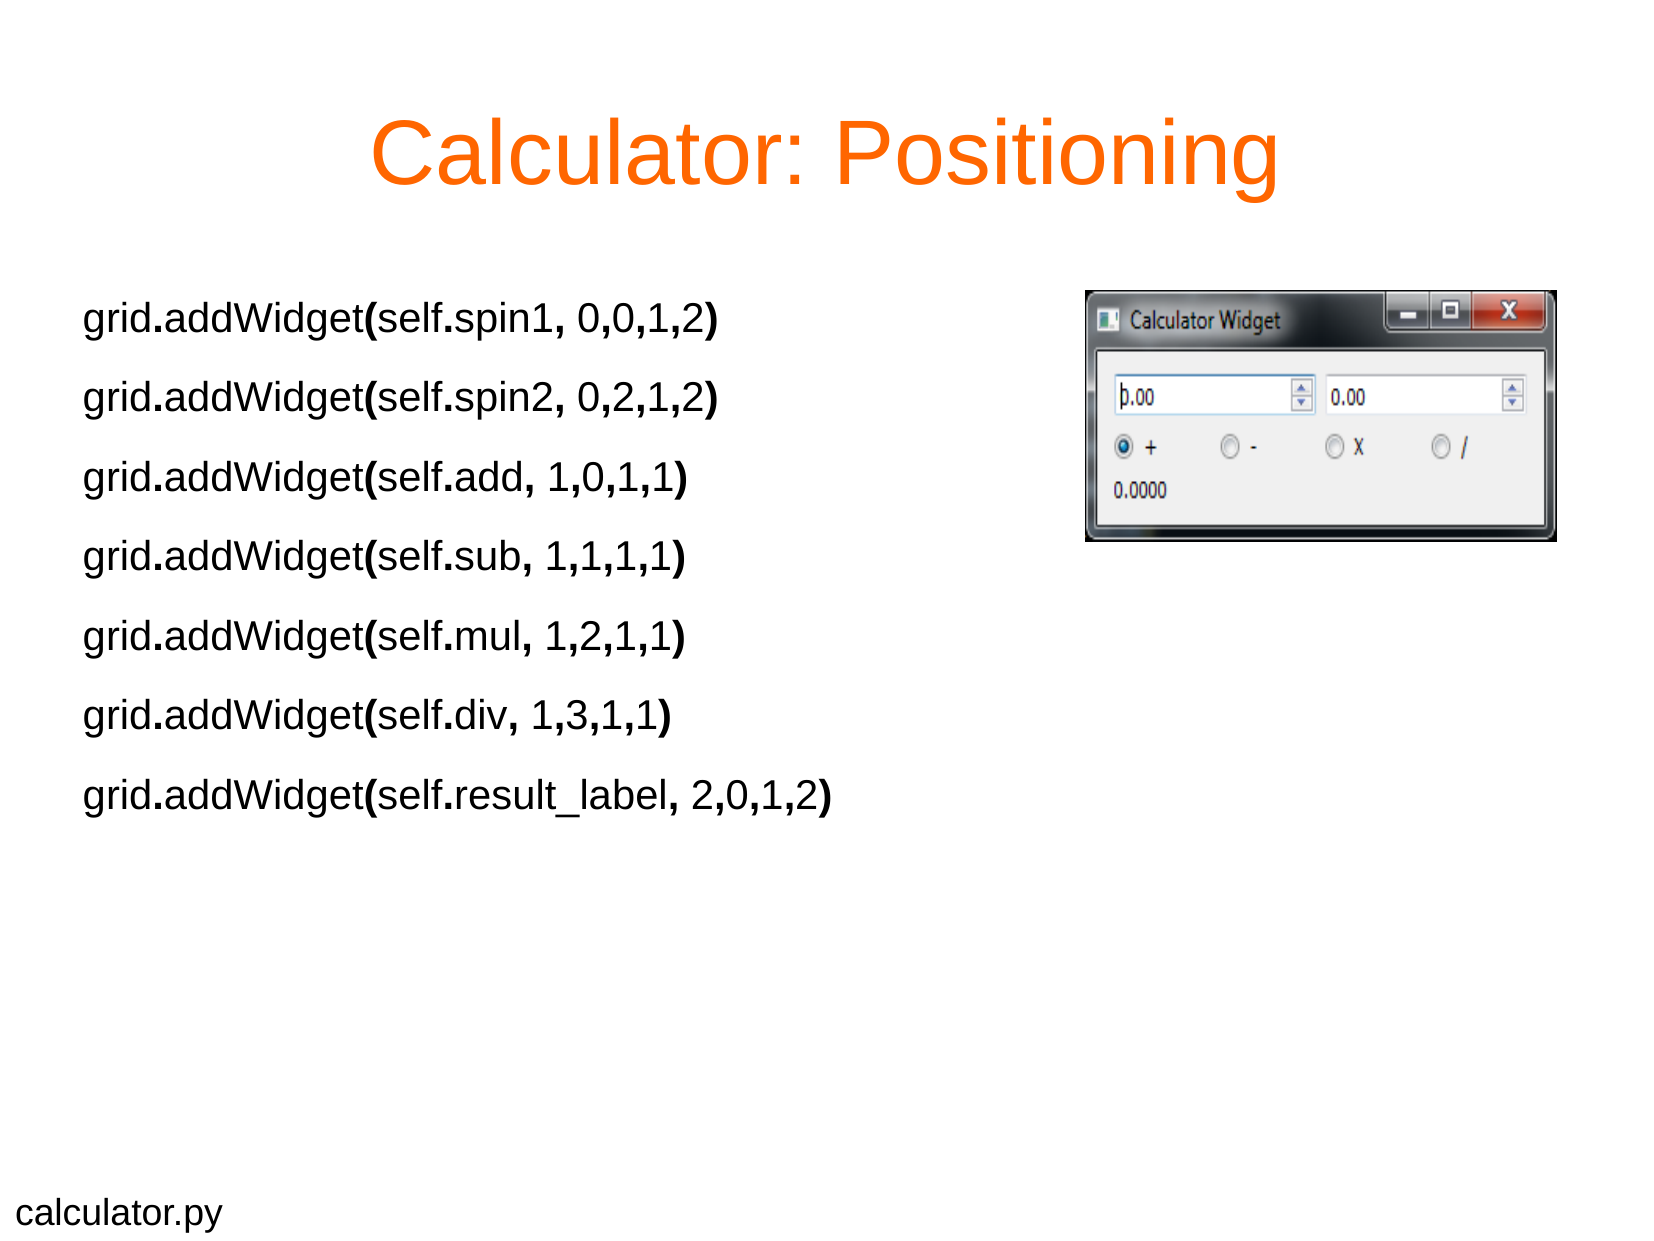

Calculator: Positioning
# grid.addWidget(self.spin1, 0,0,1,2)
grid.addWidget(self.spin2, 0,2,1,2)
grid.addWidget(self.add, 1,0,1,1)
grid.addWidget(self.sub, 1,1,1,1)
grid.addWidget(self.mul, 1,2,1,1)
grid.addWidget(self.div, 1,3,1,1)
grid.addWidget(self.result_label, 2,0,1,2)
calculator.py